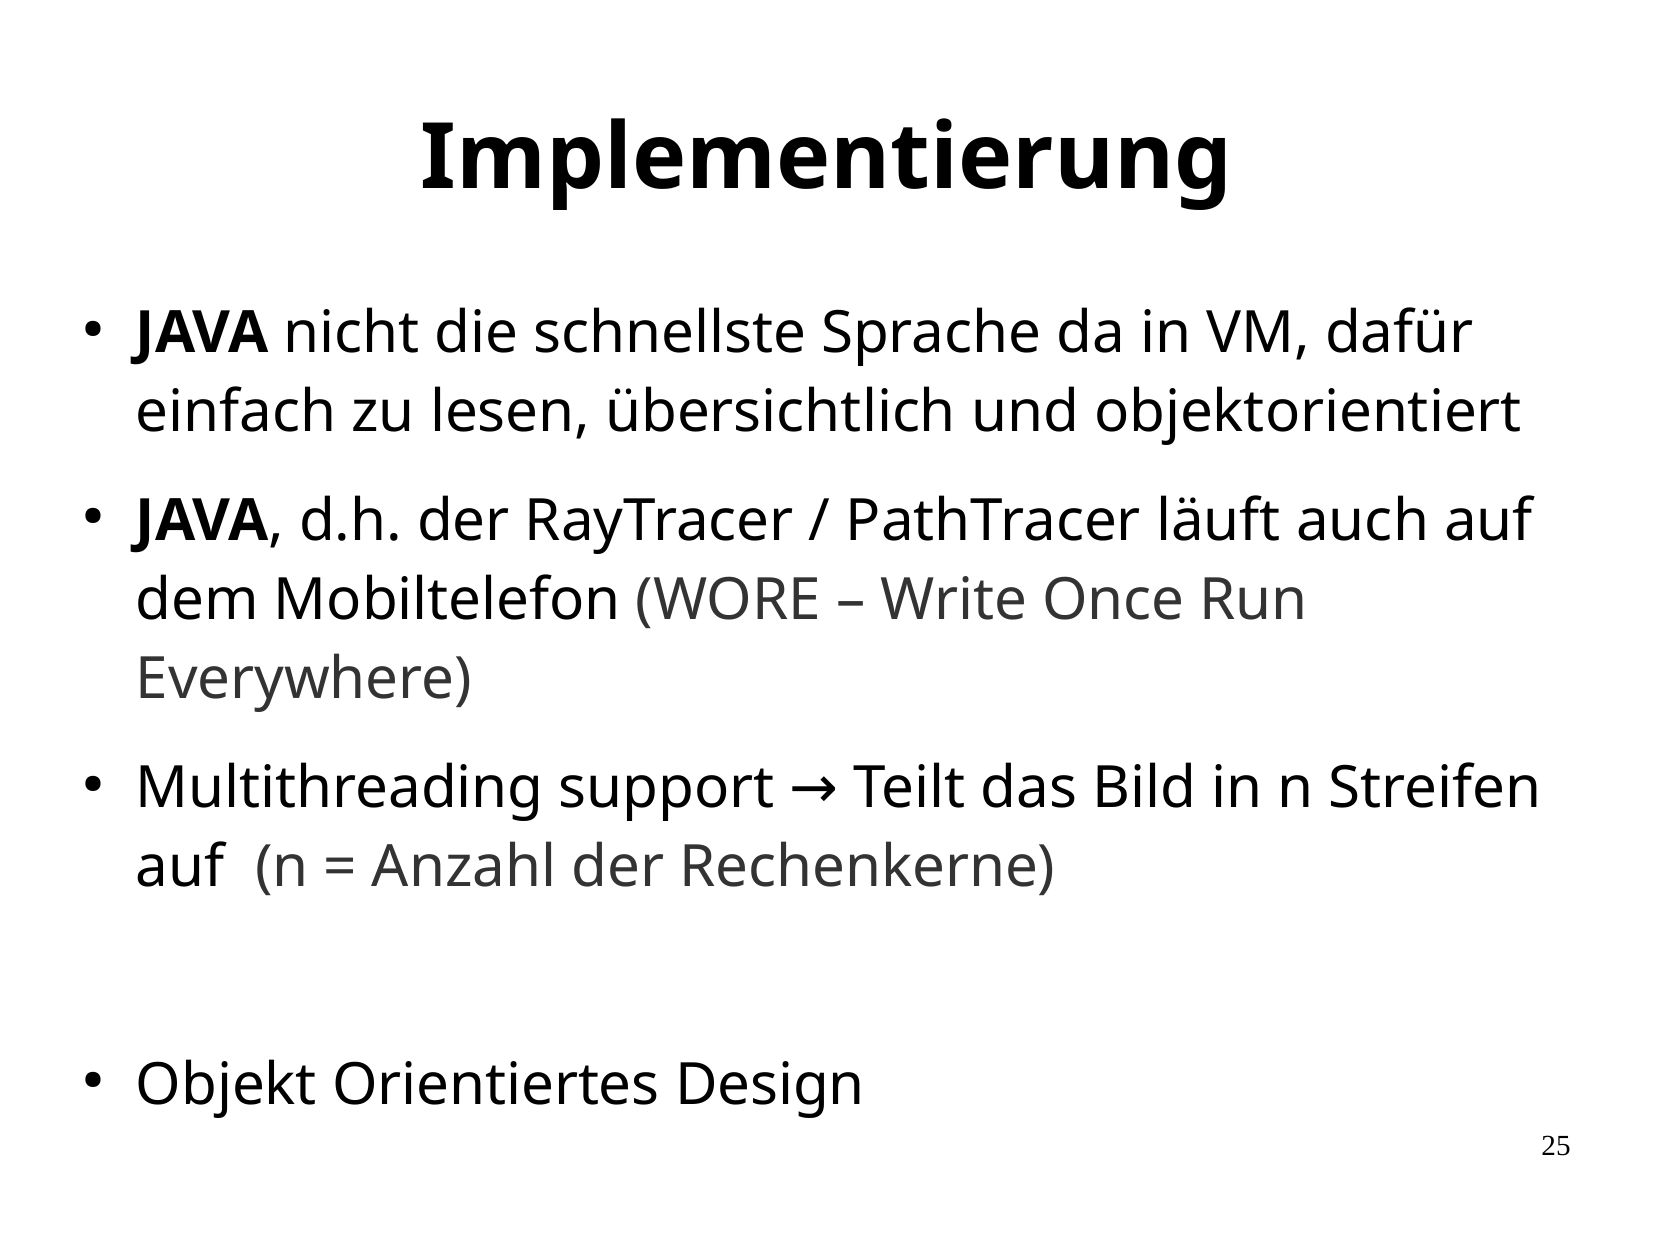

# Implementierung
JAVA nicht die schnellste Sprache da in VM, dafür einfach zu lesen, übersichtlich und objektorientiert
JAVA, d.h. der RayTracer / PathTracer läuft auch auf dem Mobiltelefon (WORE – Write Once Run Everywhere)
Multithreading support → Teilt das Bild in n Streifen auf (n = Anzahl der Rechenkerne)
Objekt Orientiertes Design
25